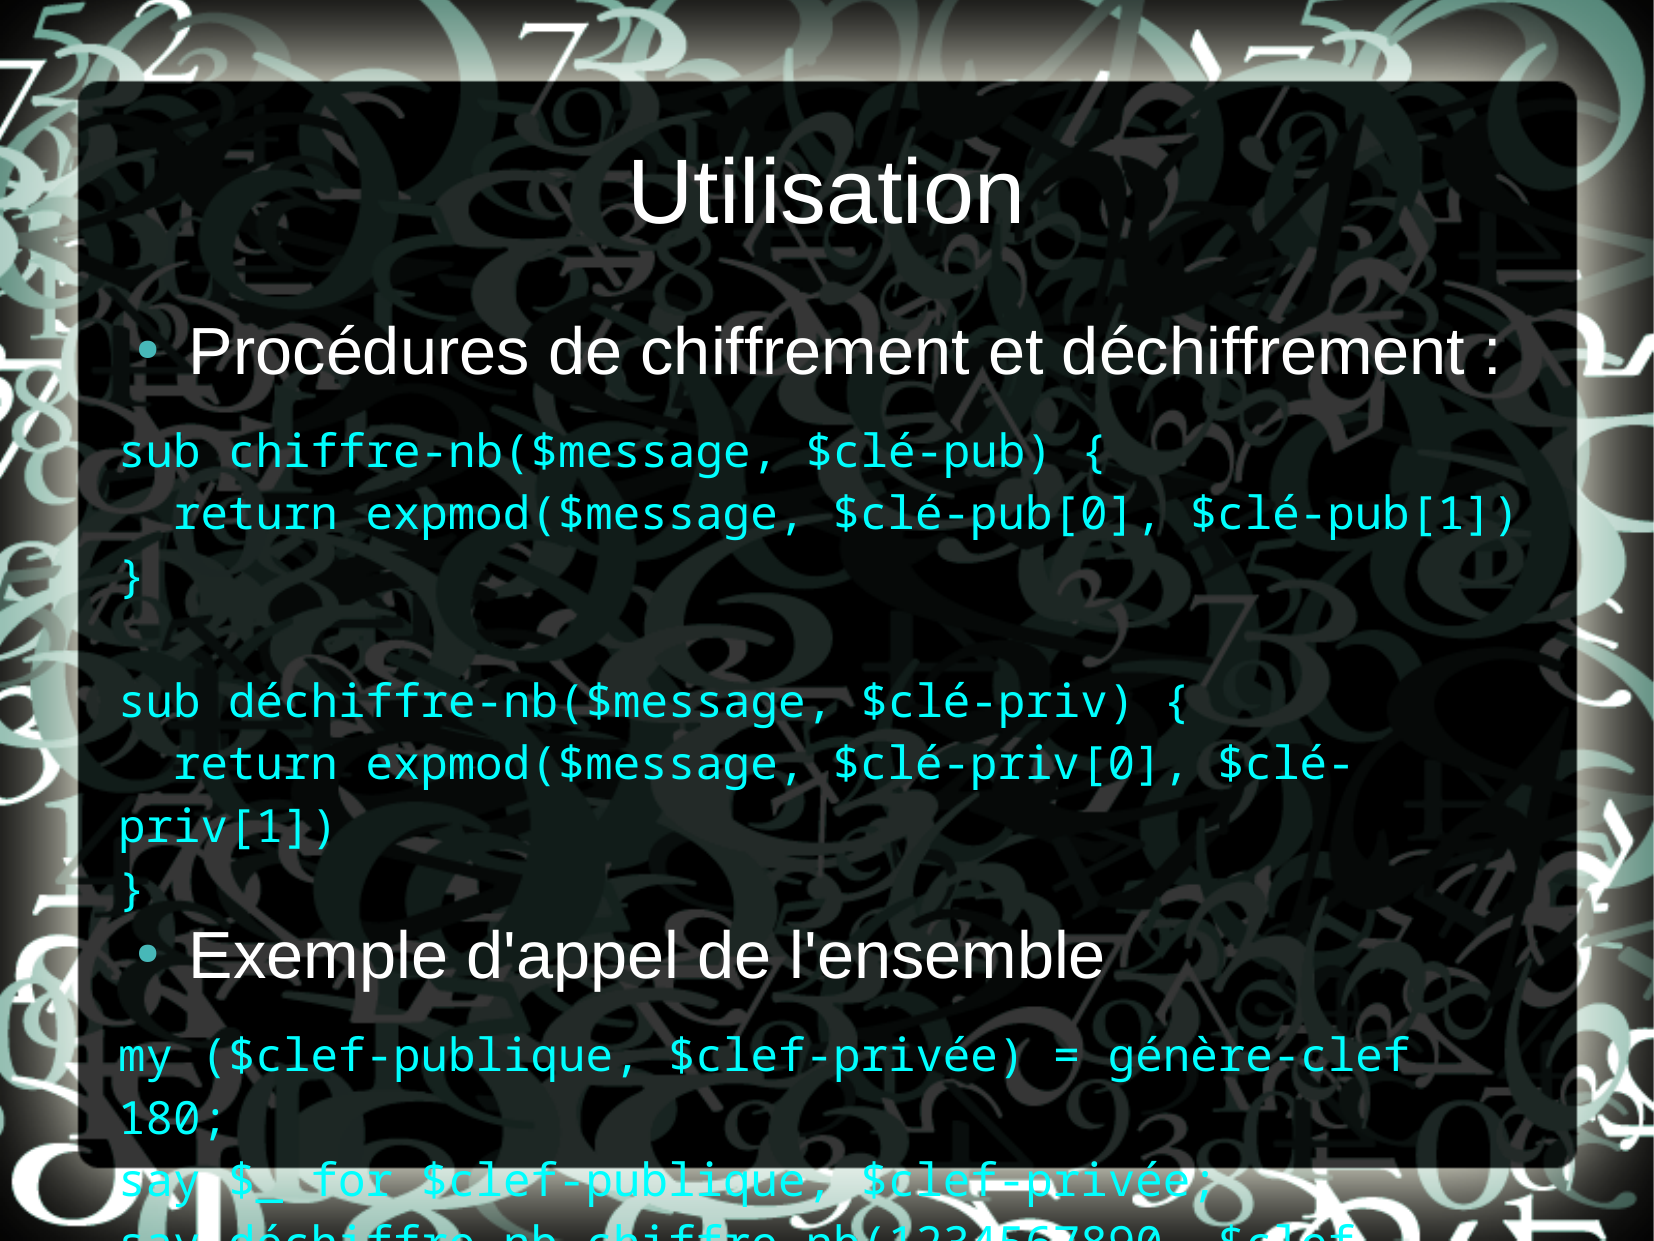

# Utilisation
Procédures de chiffrement et déchiffrement :
sub chiffre-nb($message, $clé-pub) {
 return expmod($message, $clé-pub[0], $clé-pub[1])
}
sub déchiffre-nb($message, $clé-priv) {
 return expmod($message, $clé-priv[0], $clé-priv[1])
}
Exemple d'appel de l'ensemble
my ($clef-publique, $clef-privée) = génère-clef 180;
say $_ for $clef-publique, $clef-privée;
say déchiffre-nb chiffre-nb(1234567890, $clef-publique),
 $clef-privée; # -> 1234567890